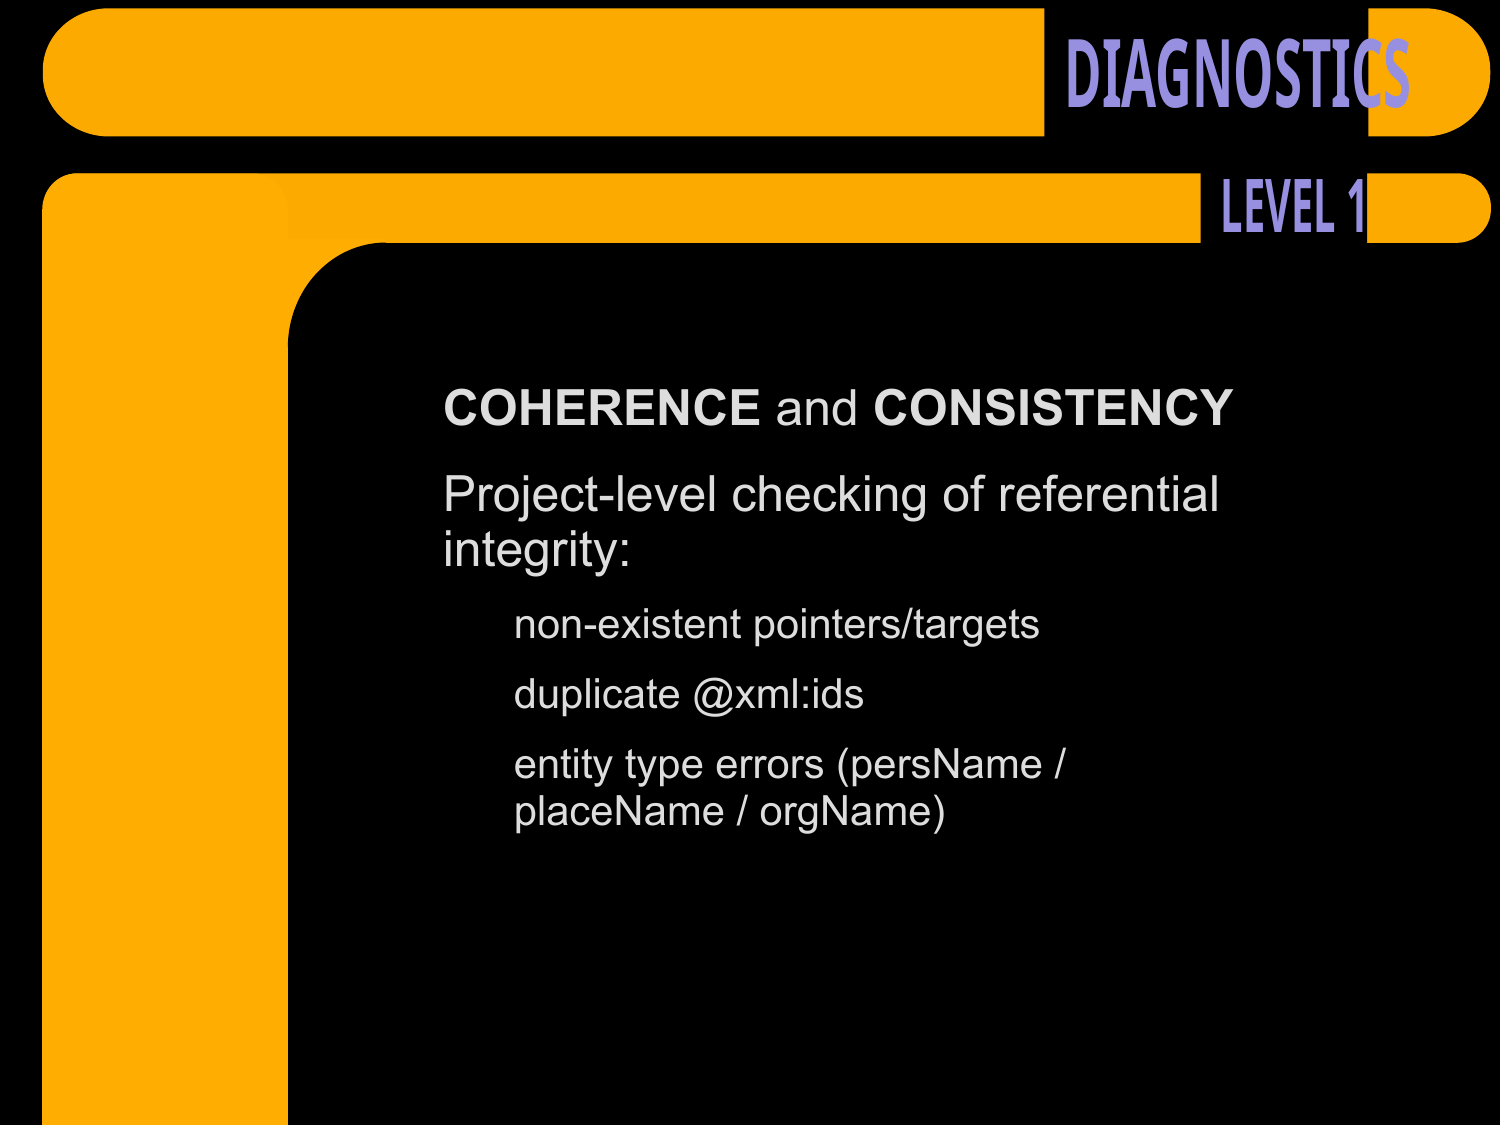

# COHERENCE and CONSISTENCY
Project-level checking of referential integrity:
non-existent pointers/targets
duplicate @xml:ids
entity type errors (persName / placeName / orgName)